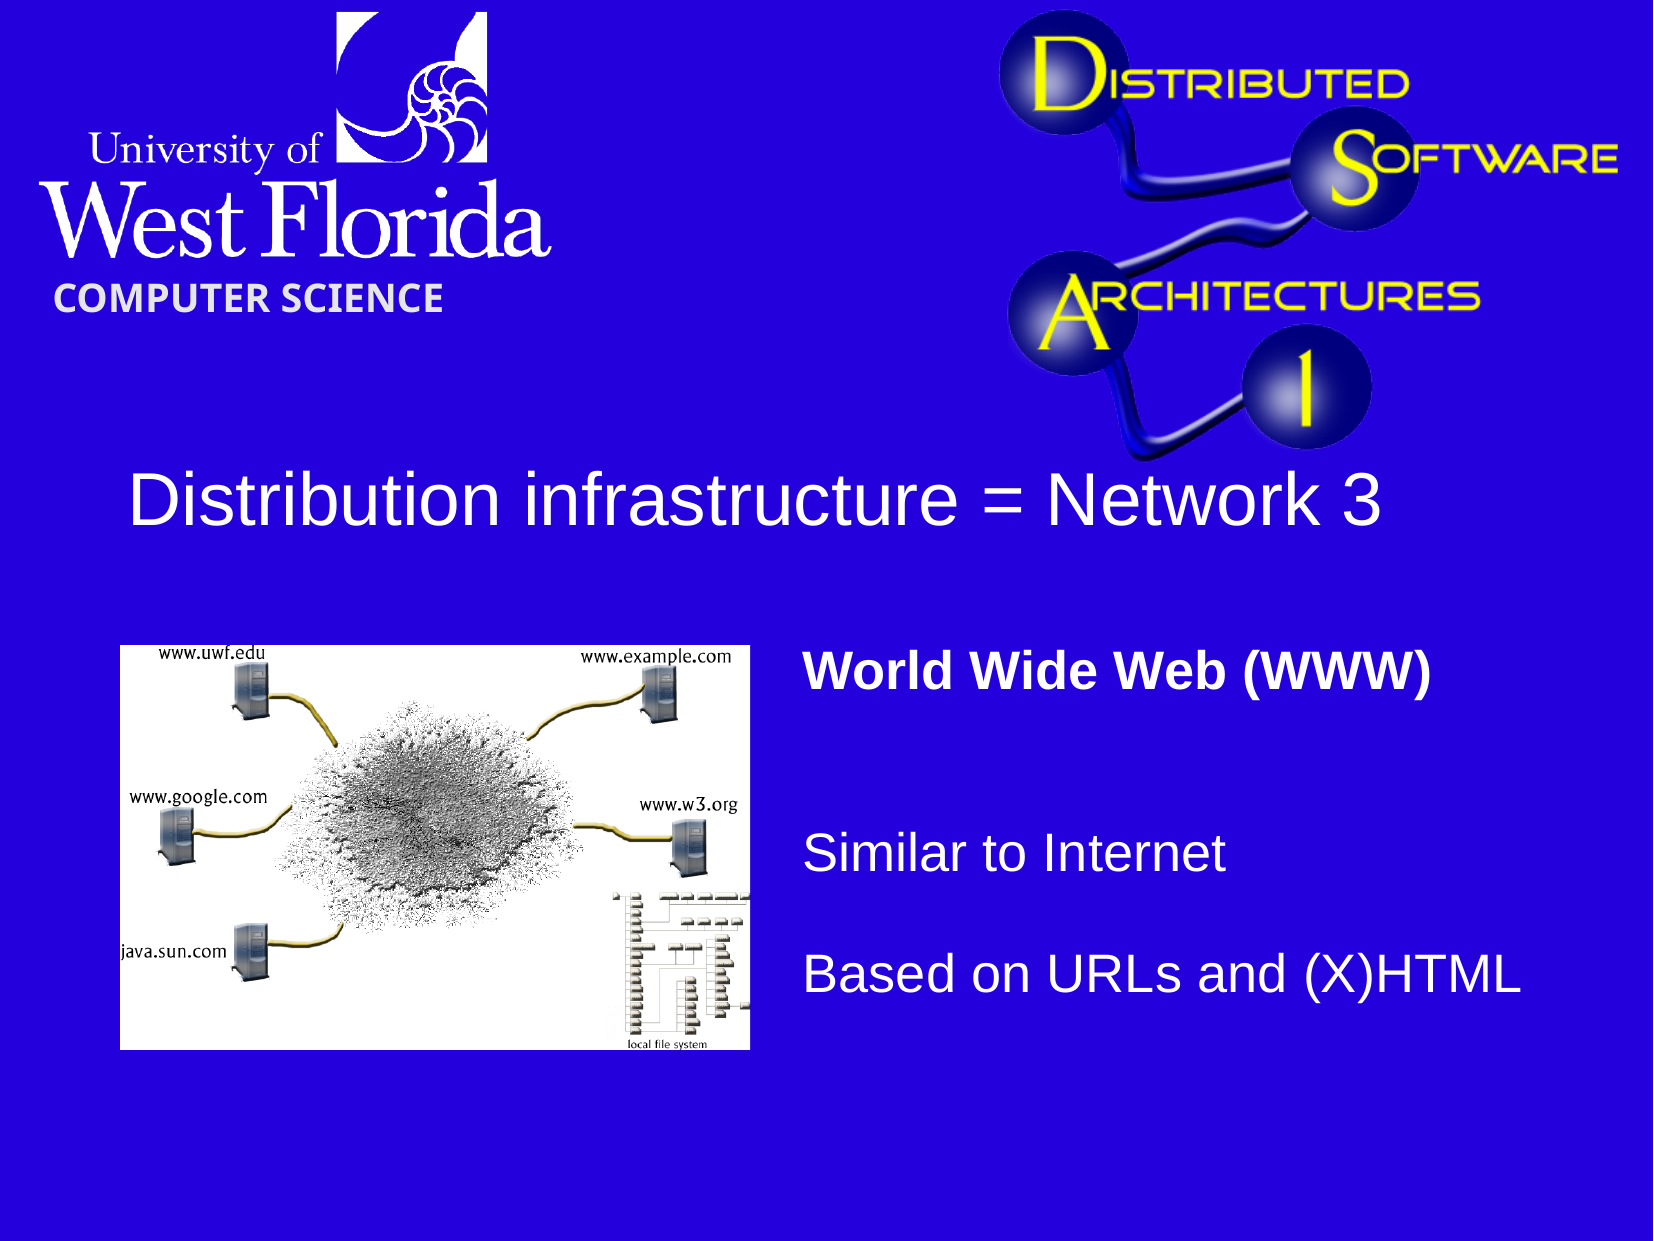

COMPUTER SCIENCE
Distribution infrastructure = Network 3
World Wide Web (WWW)
Similar to Internet
Based on URLs and (X)HTML